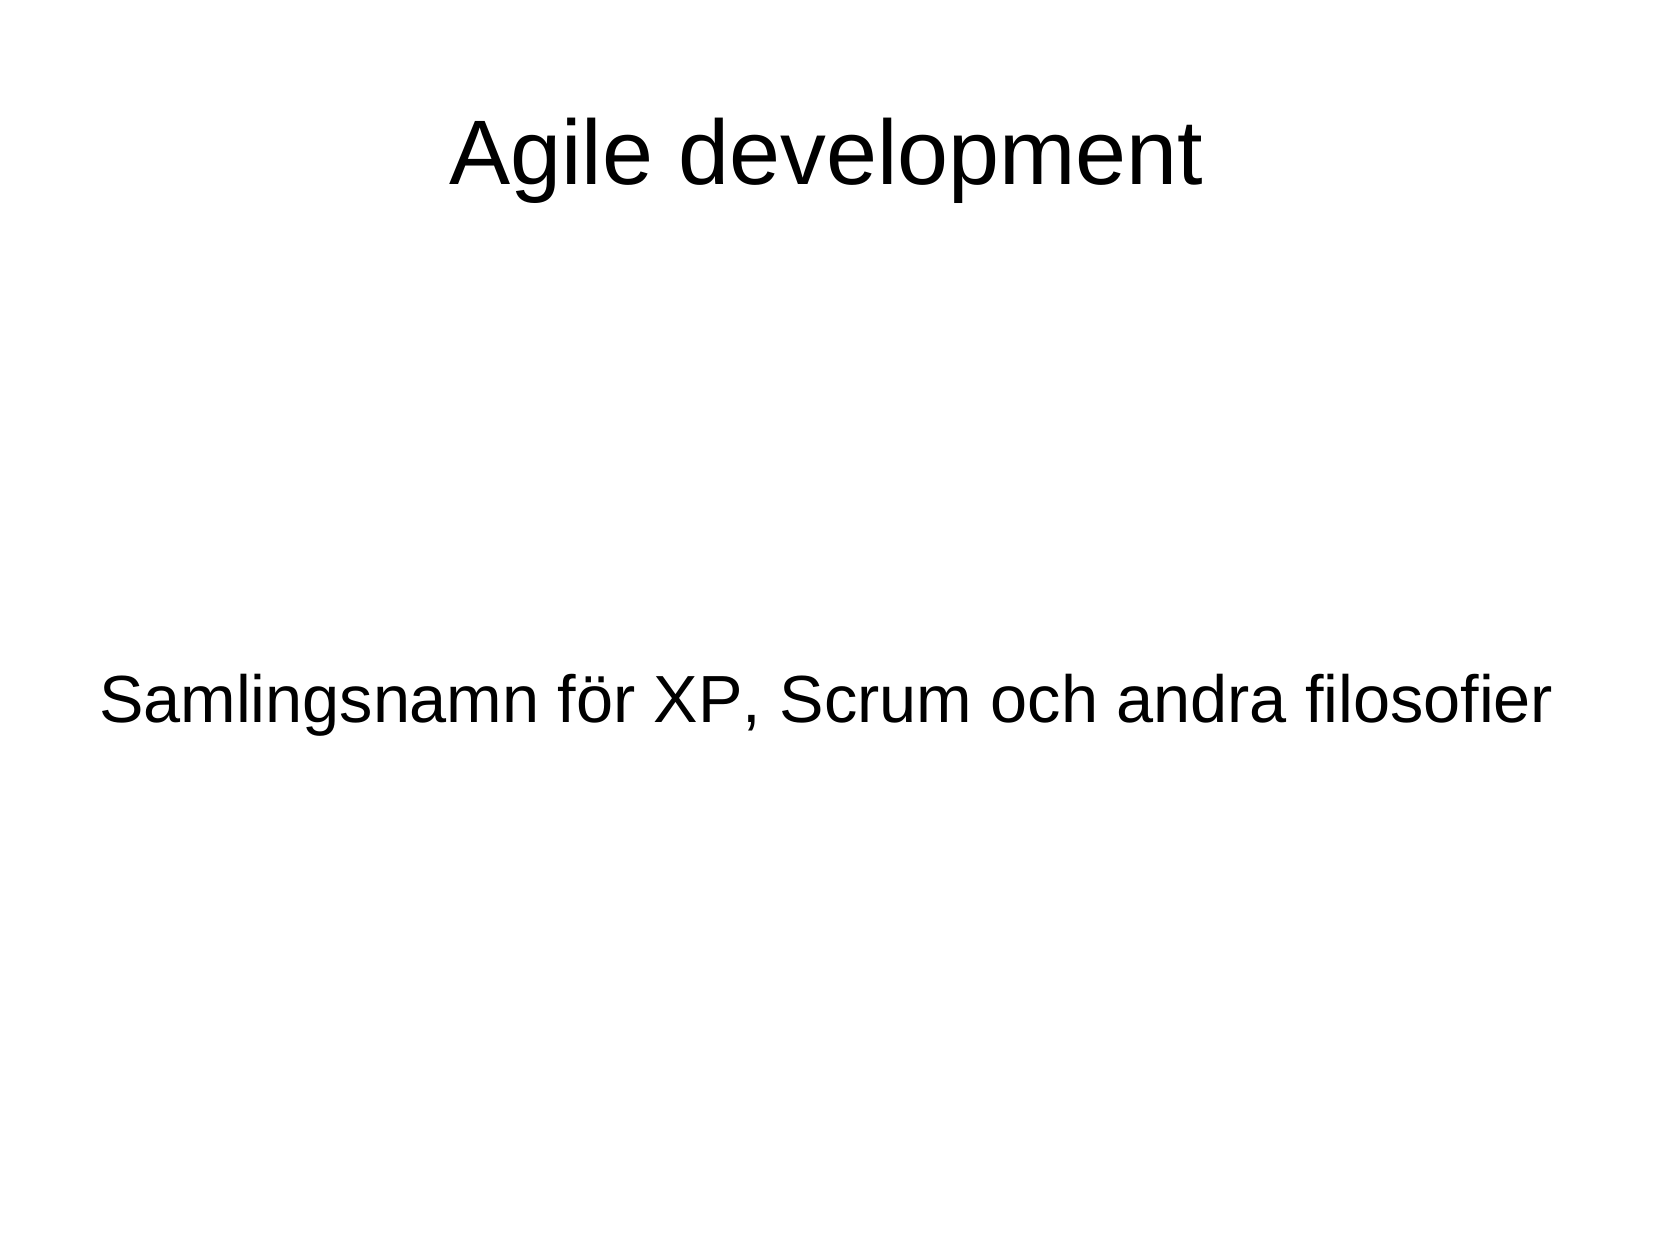

# Agile development
Samlingsnamn för XP, Scrum och andra filosofier